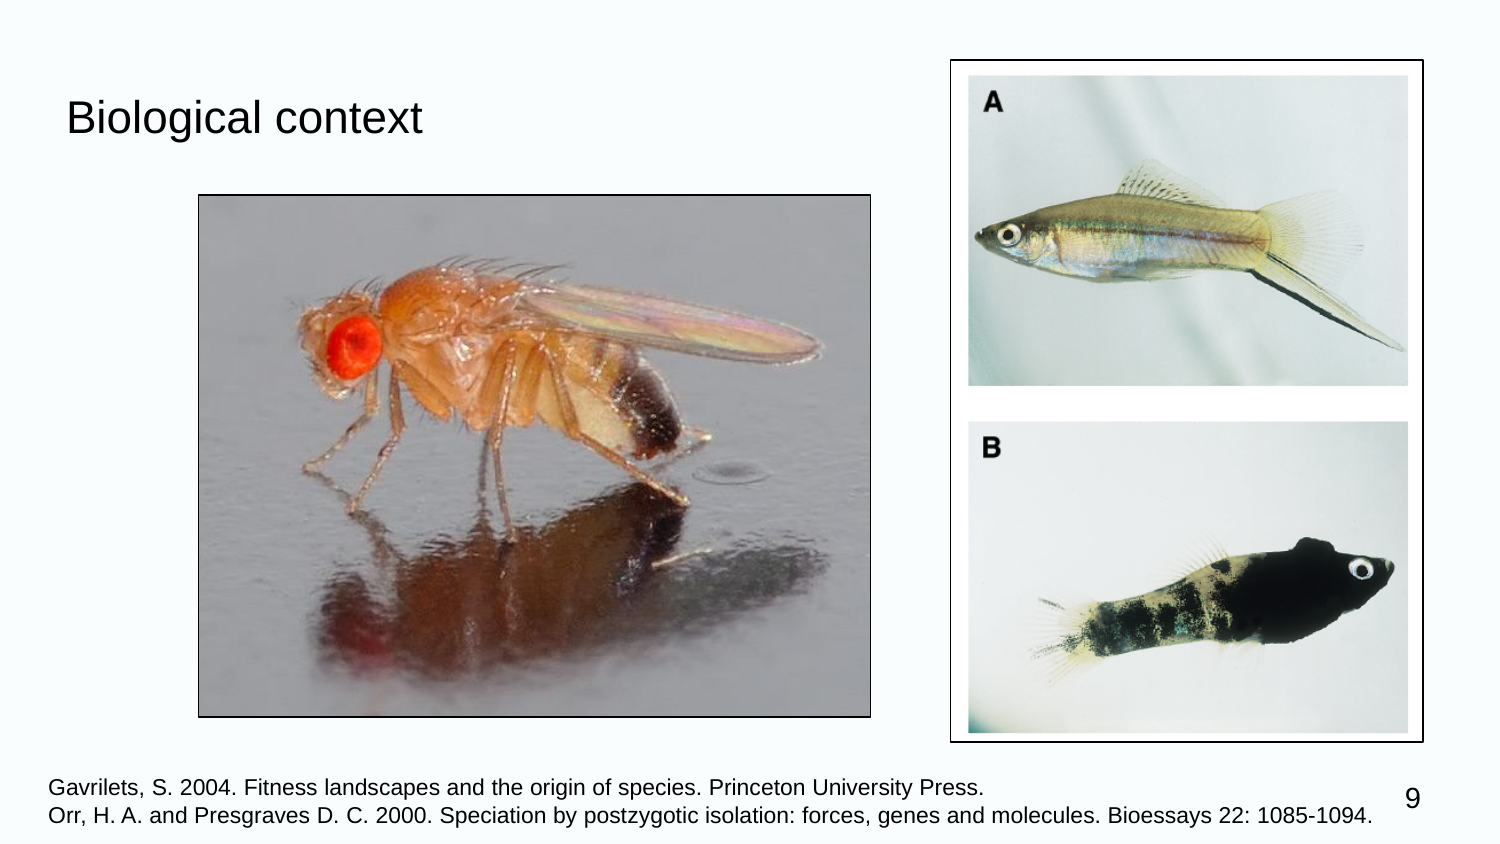

# Biological context
Gavrilets, S. 2004. Fitness landscapes and the origin of species. Princeton University Press.
Orr, H. A. and Presgraves D. C. 2000. Speciation by postzygotic isolation: forces, genes and molecules. Bioessays 22: 1085-1094.